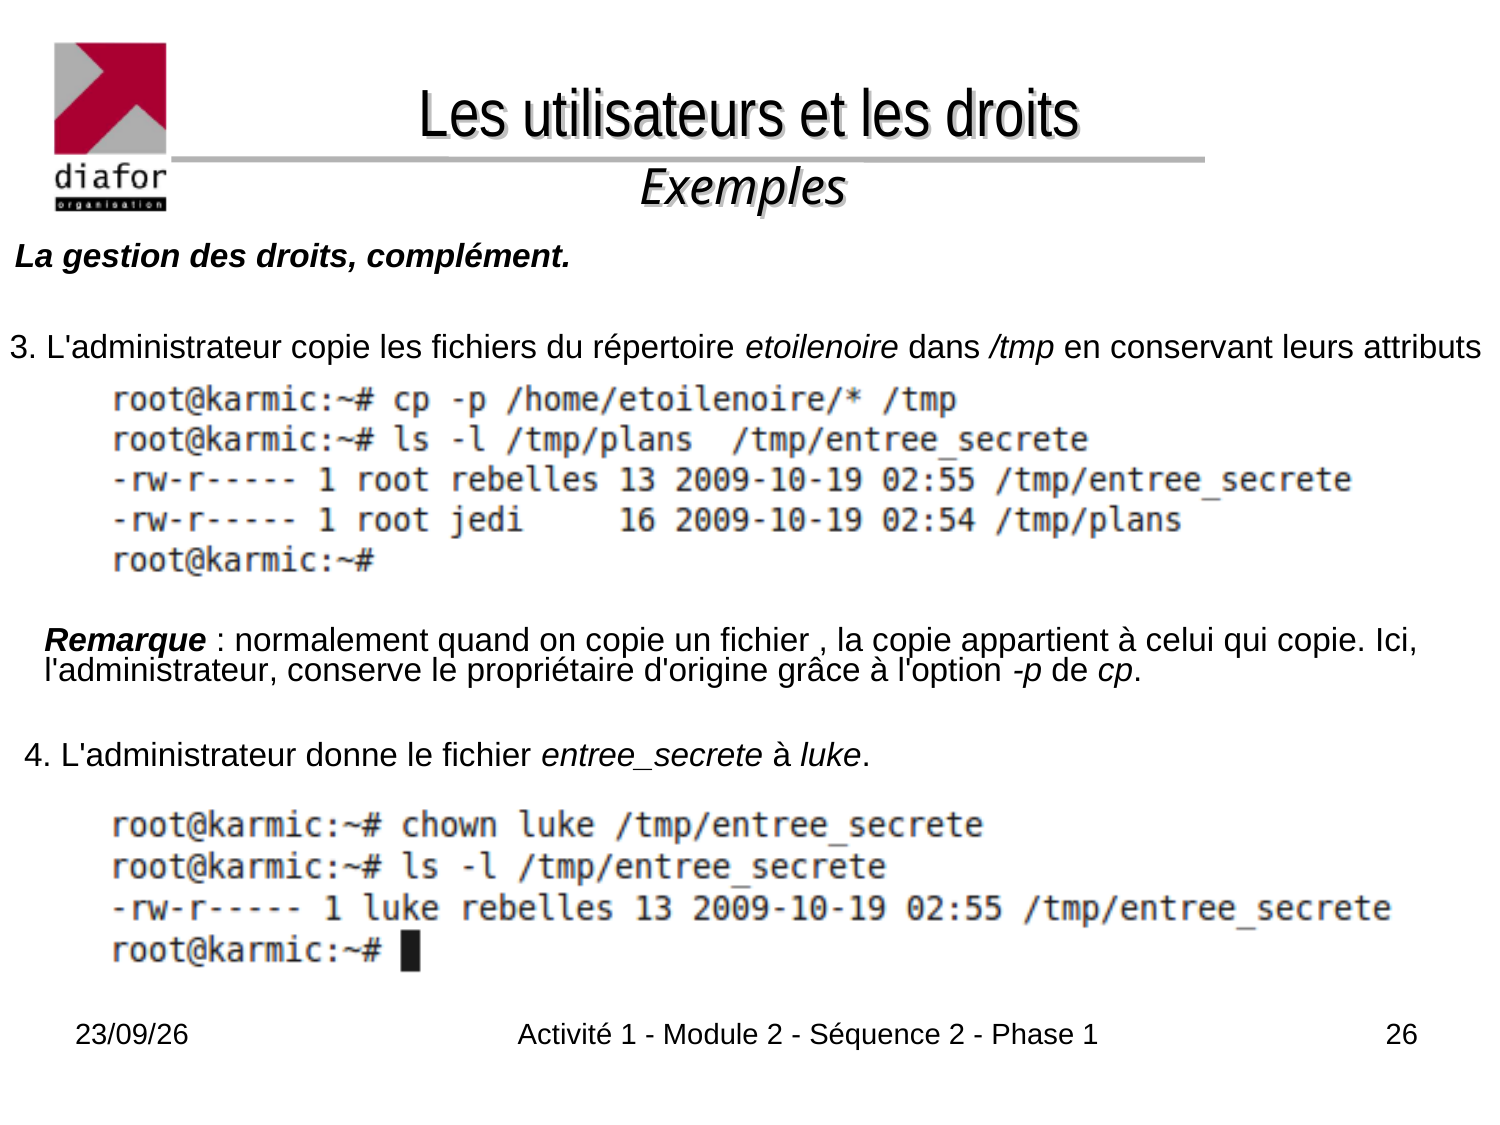

# Les utilisateurs et les droits Exemples
La gestion des droits, complément.
3. L'administrateur copie les fichiers du répertoire etoilenoire dans /tmp en conservant leurs attributs
Remarque : normalement quand on copie un fichier , la copie appartient à celui qui copie. Ici,
l'administrateur, conserve le propriétaire d'origine grâce à l'option -p de cp.
4. L'administrateur donne le fichier entree_secrete à luke.
Activité 1 - Module 2 - Séquence 2 - Phase 1
26